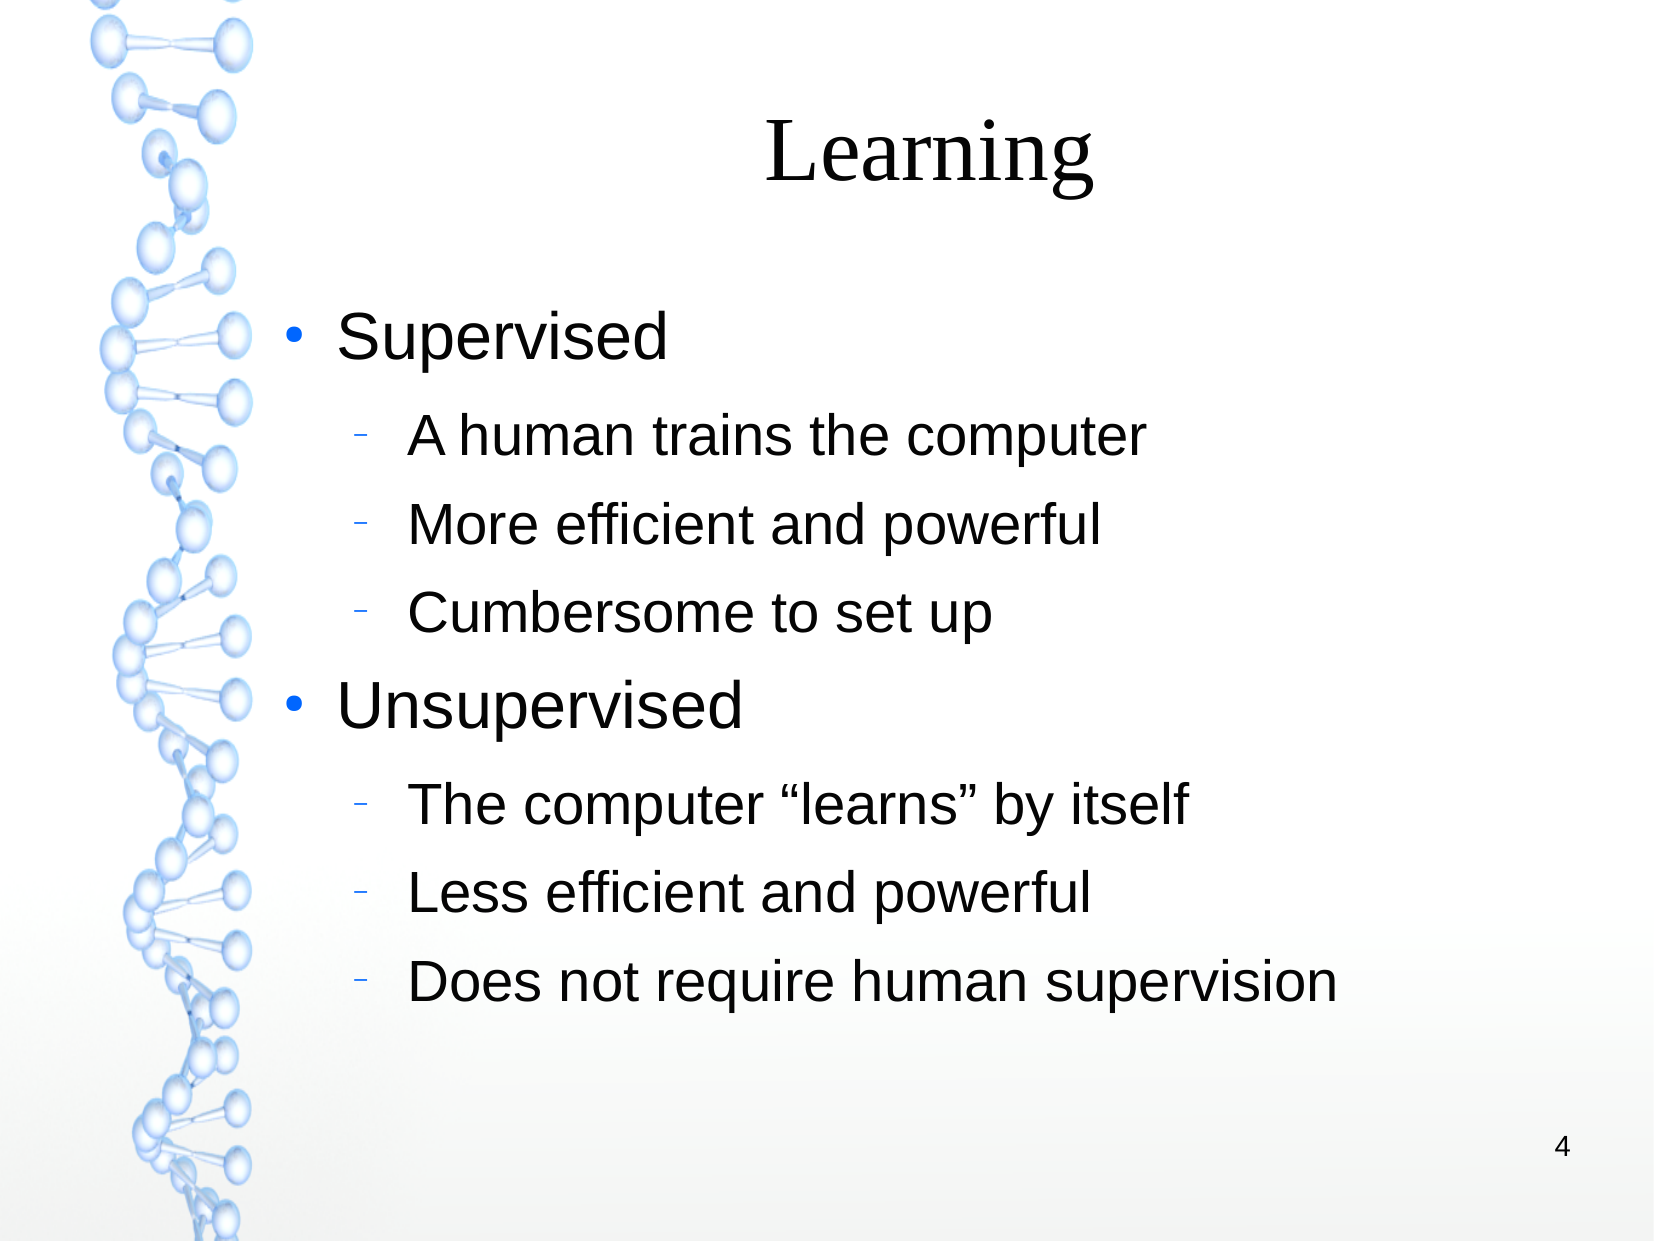

# Learning
Supervised
A human trains the computer
More efficient and powerful
Cumbersome to set up
Unsupervised
The computer “learns” by itself
Less efficient and powerful
Does not require human supervision
4